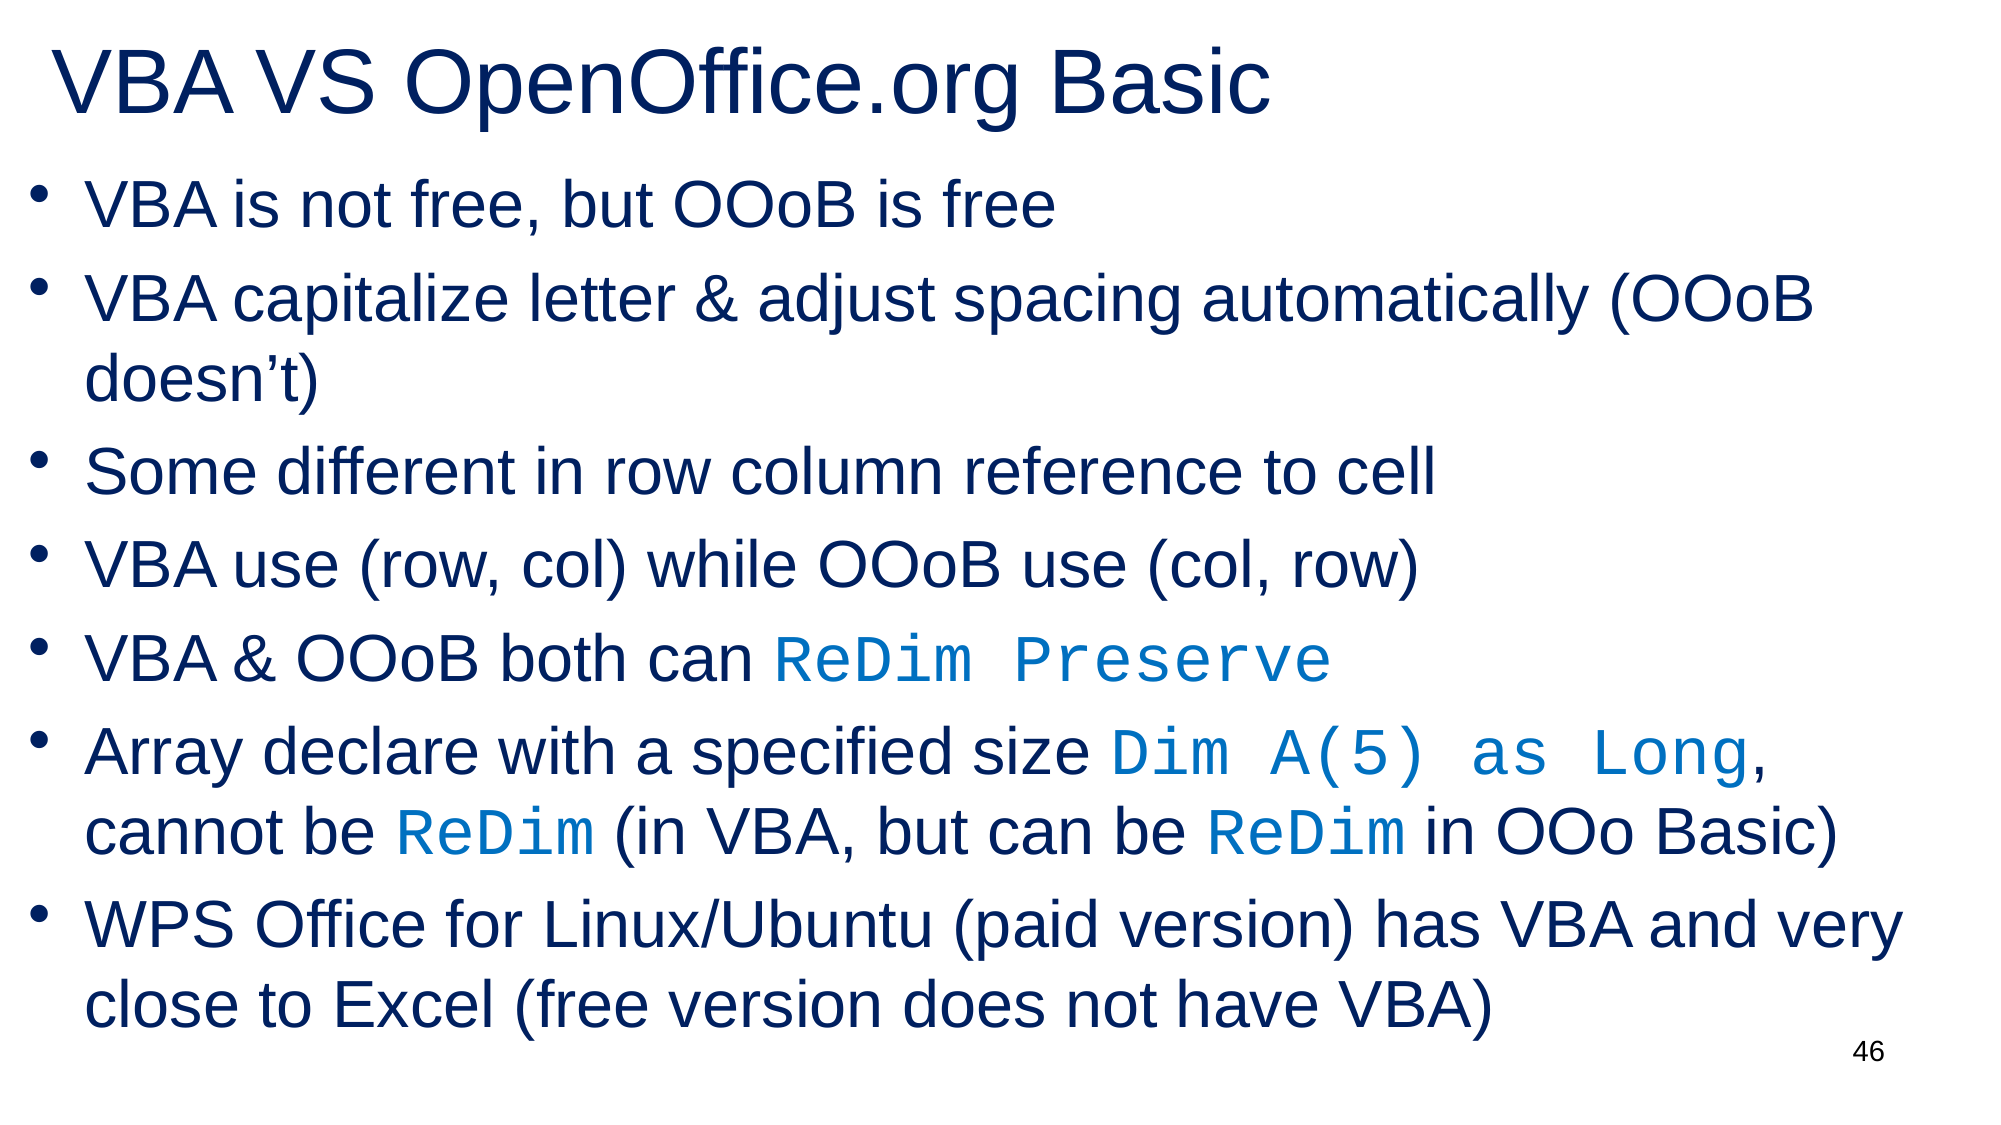

# VBA VS OpenOffice.org Basic
VBA is not free, but OOoB is free
VBA capitalize letter & adjust spacing automatically (OOoB doesn’t)
Some different in row column reference to cell
VBA use (row, col) while OOoB use (col, row)
VBA & OOoB both can ReDim Preserve
Array declare with a specified size Dim A(5) as Long, cannot be ReDim (in VBA, but can be ReDim in OOo Basic)
WPS Office for Linux/Ubuntu (paid version) has VBA and very close to Excel (free version does not have VBA)